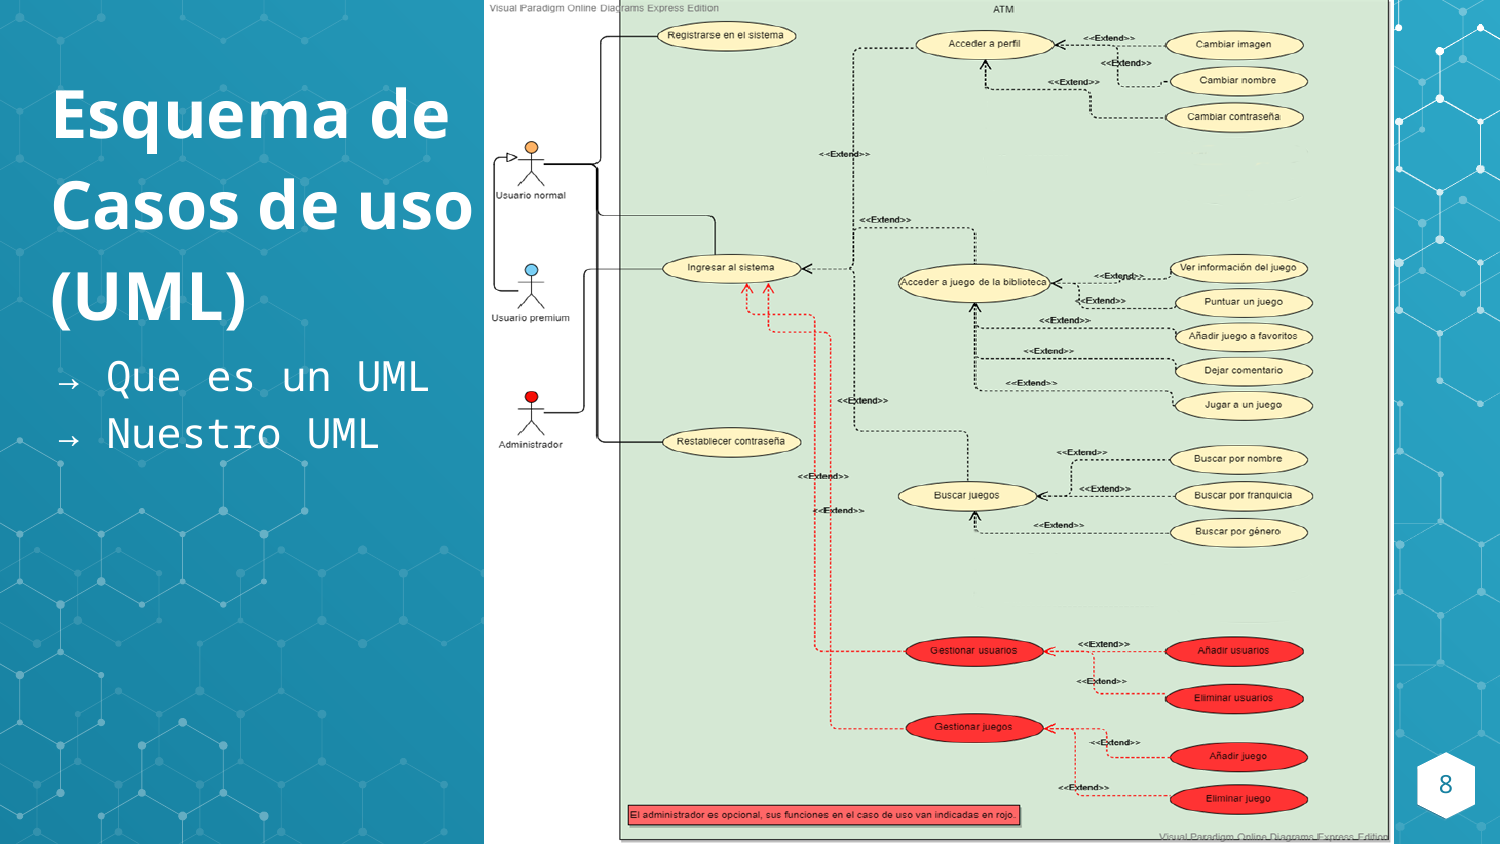

Esquema de
Casos de uso
(UML)
→ Que es un UML
→ Nuestro UML